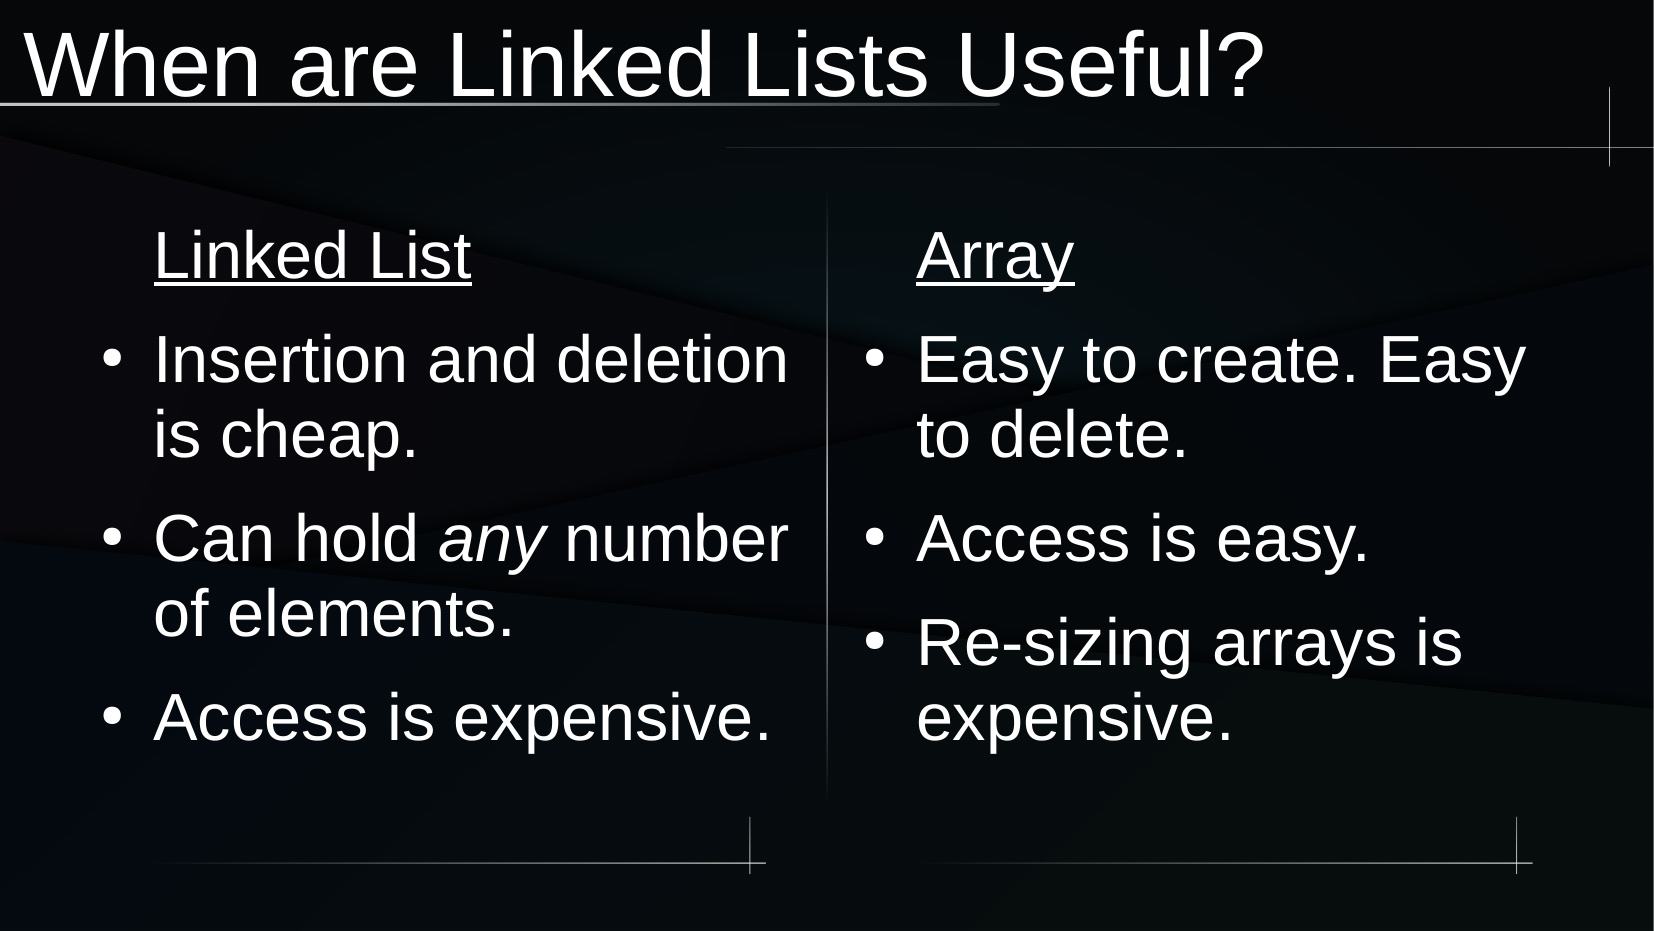

# When are Linked Lists Useful?
Linked List
Insertion and deletion is cheap.
Can hold any number of elements.
Access is expensive.
Array
Easy to create. Easy to delete.
Access is easy.
Re-sizing arrays is expensive.